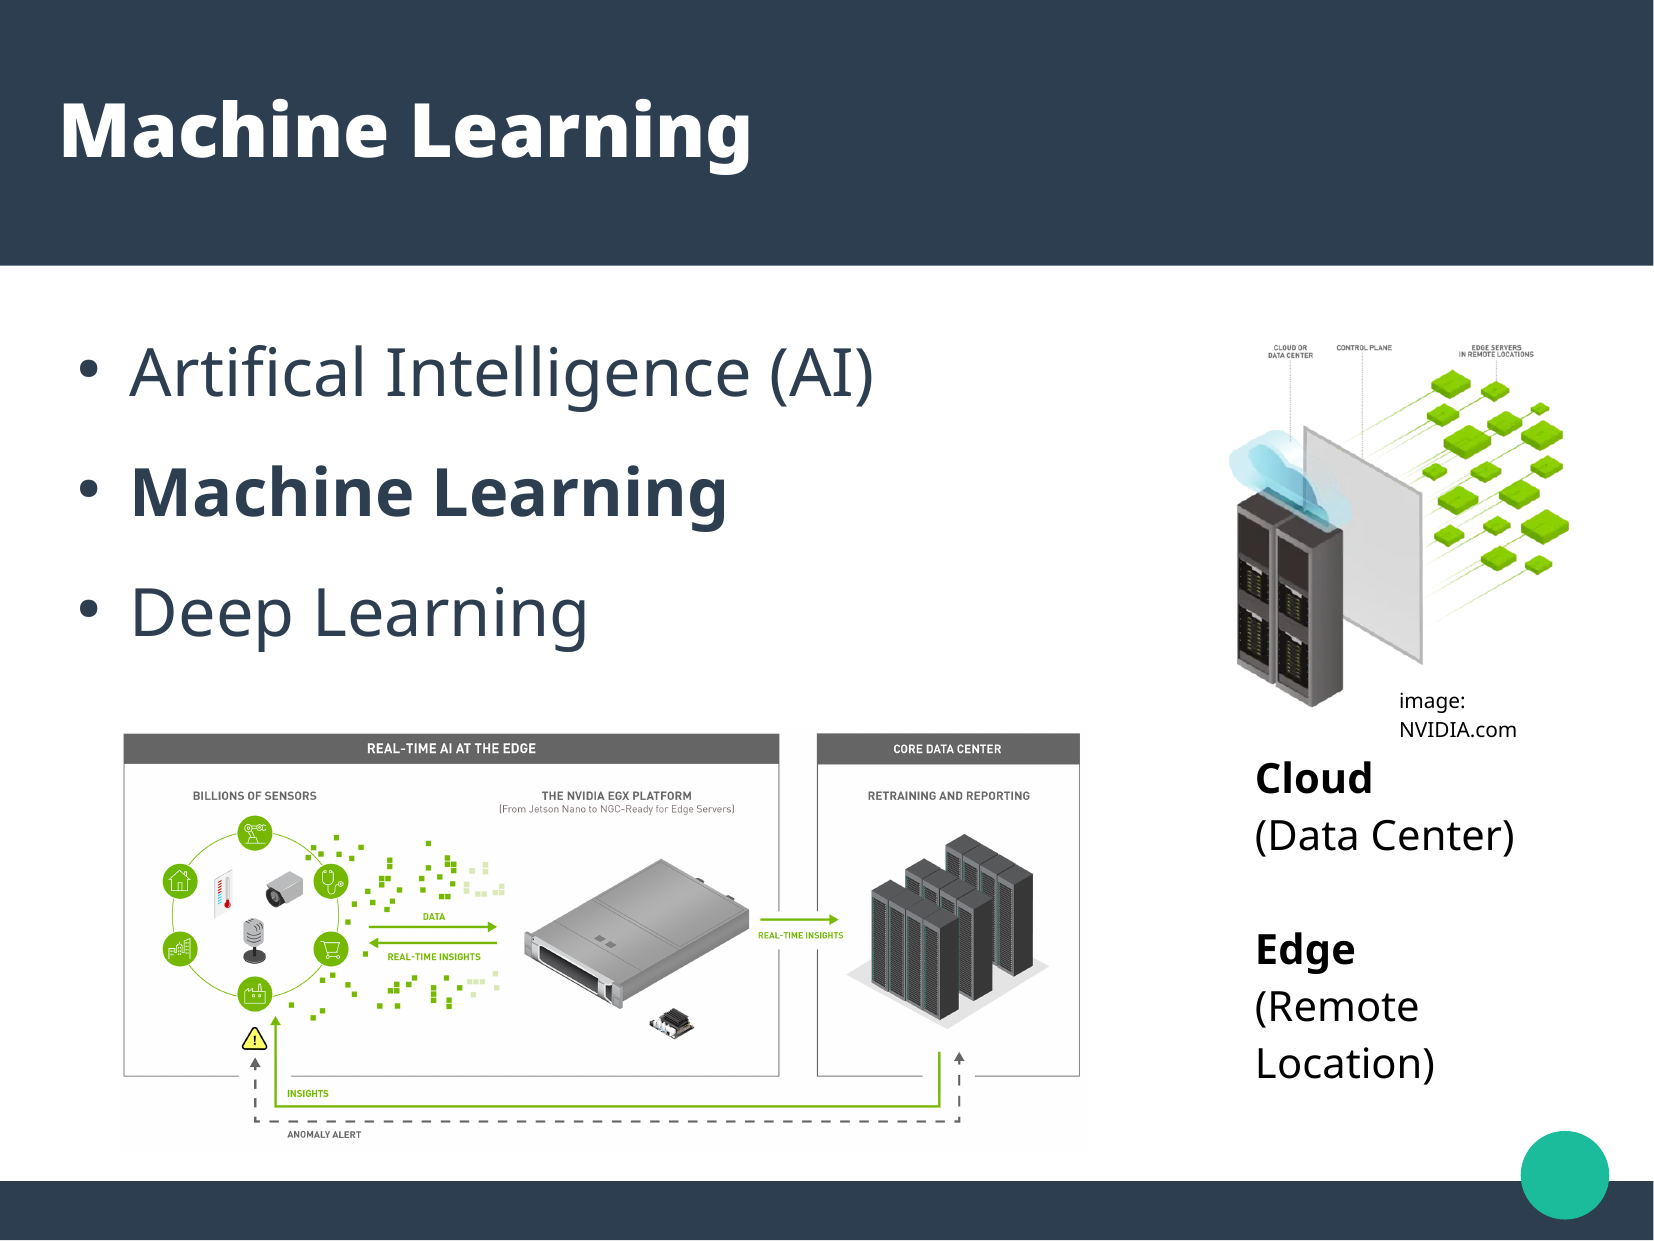

# Machine Learning
Artifical Intelligence (AI)
Machine Learning
Deep Learning
image: NVIDIA.com
Cloud
(Data Center)
Edge
(Remote Location)